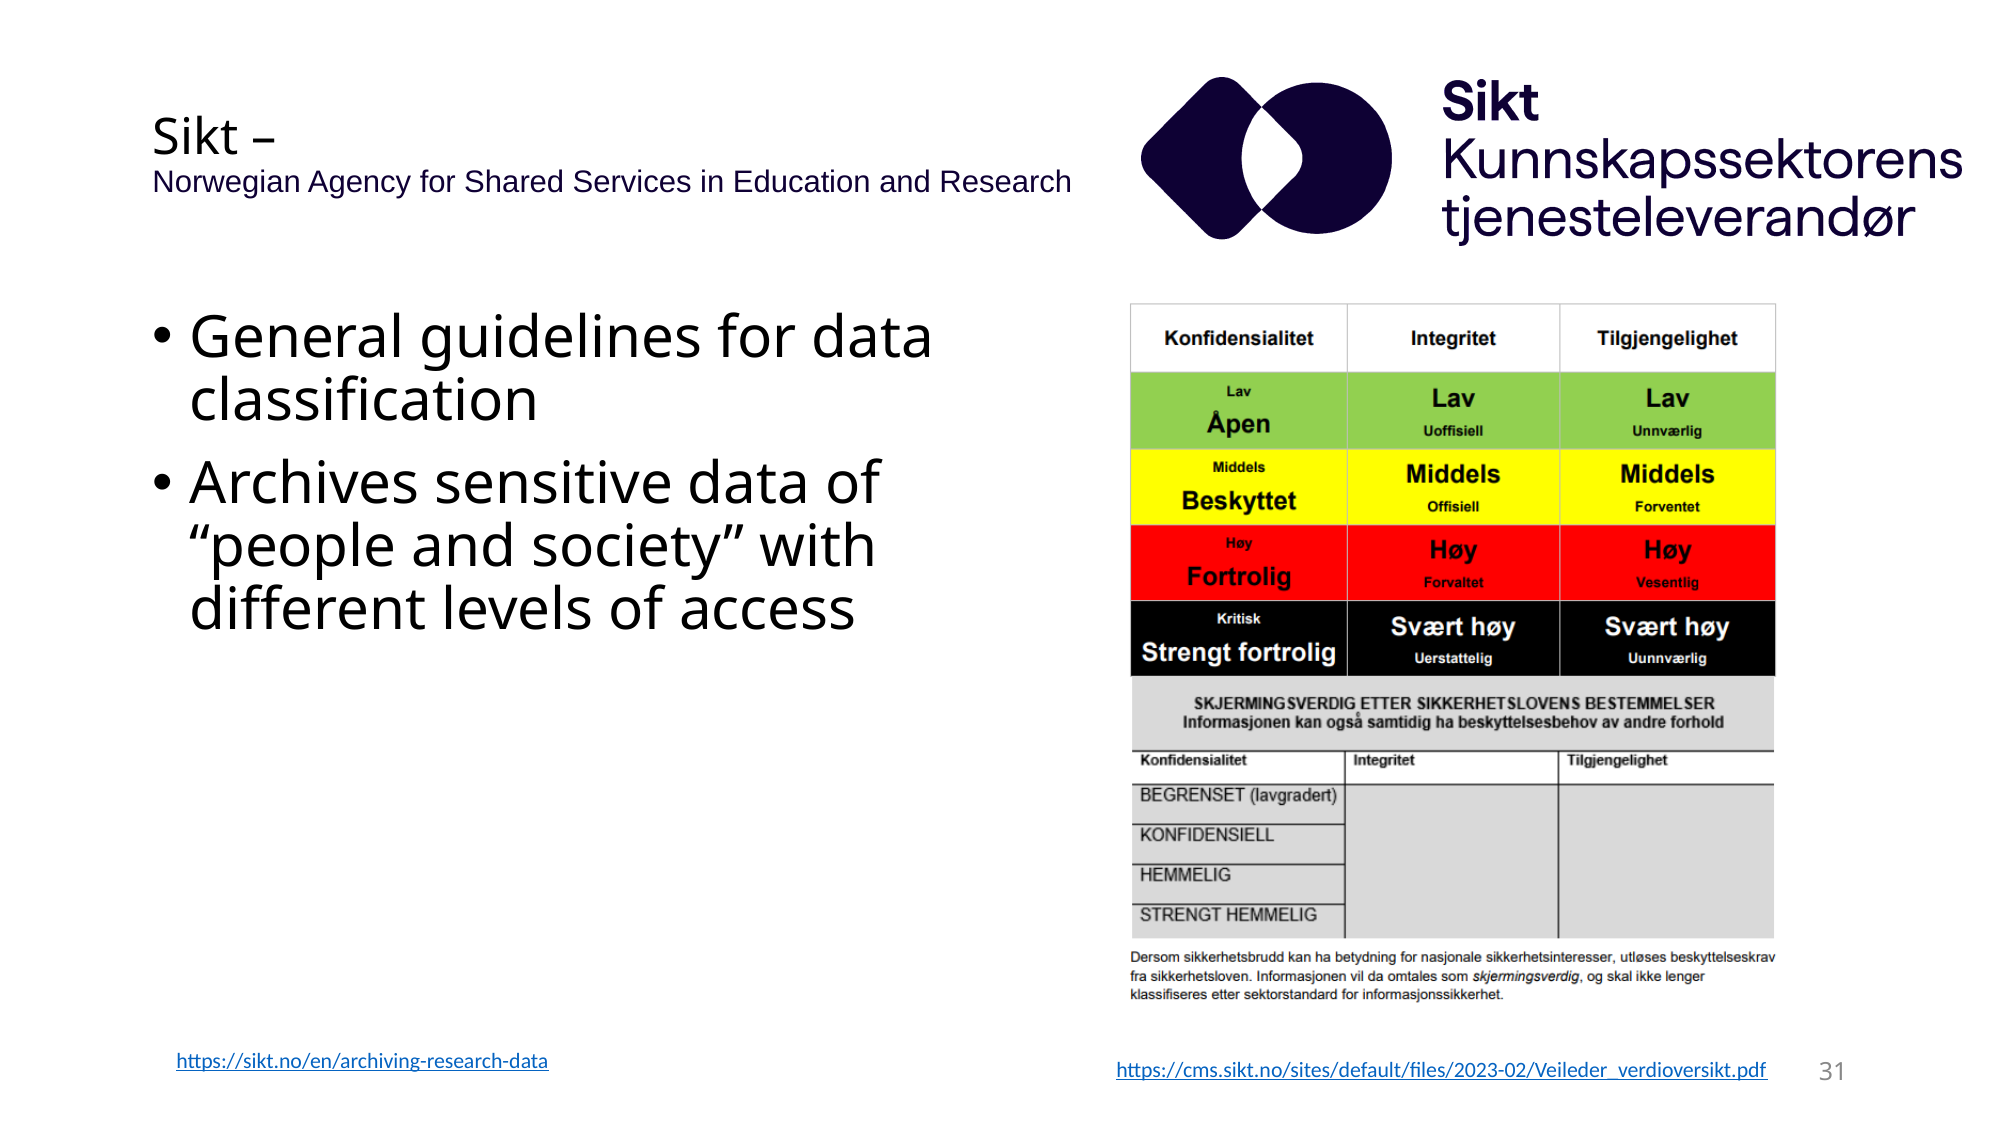

# Sikt – Norwegian Agency for Shared Services in Education and Research
General guidelines for data classification
Archives sensitive data of “people and society” with different levels of access
https://sikt.no/en/archiving-research-data
https://cms.sikt.no/sites/default/files/2023-02/Veileder_verdioversikt.pdf